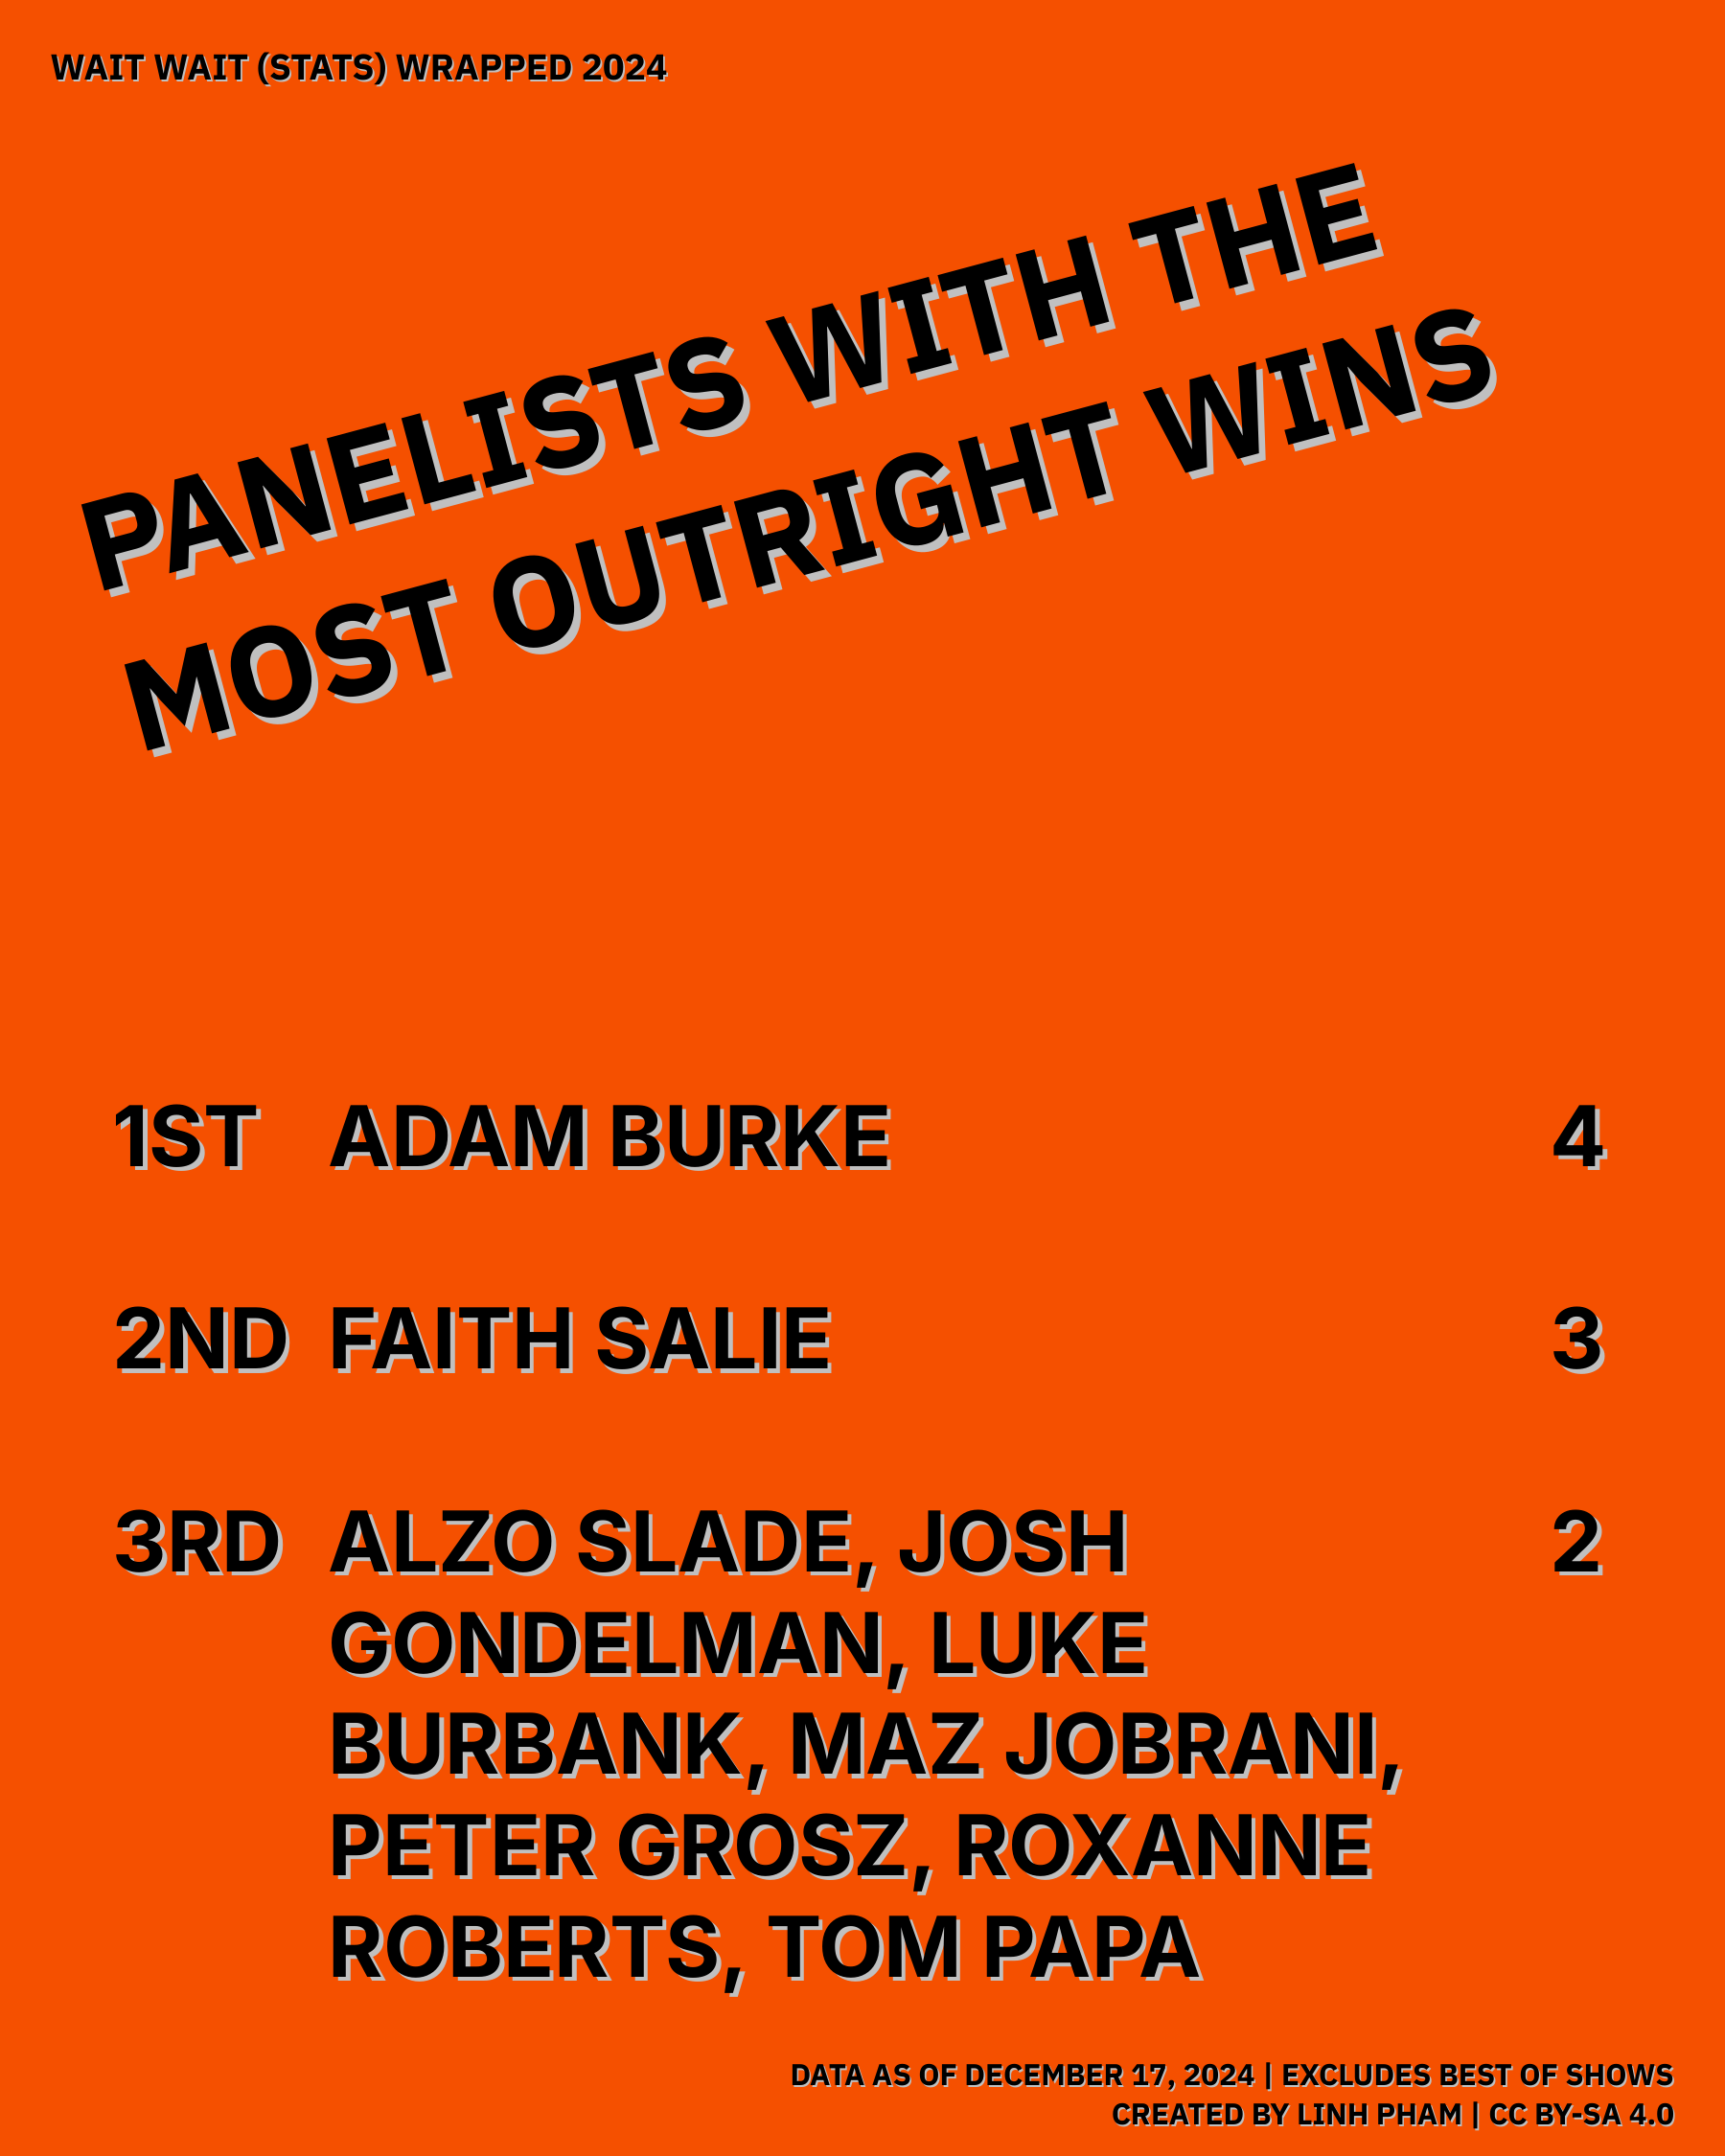

WAIT WAIT (STATS) WRAPPED 2024
PANELISTS WITH THE
MOST OUTRIGHT WINS
1ST	ADAM BURKE										4
2ND	FAITH SALIE										3
3RD	ALZO SLADE, JOSH						2
			GONDELMAN, LUKE
			BURBANK, MAZ JOBRANI,
			PETER GROSZ, ROXANNE
			ROBERTS, TOM PAPA
Data as of December 17, 2024 | Excludes Best OF Shows
Created by Linh Pham | CC BY-SA 4.0